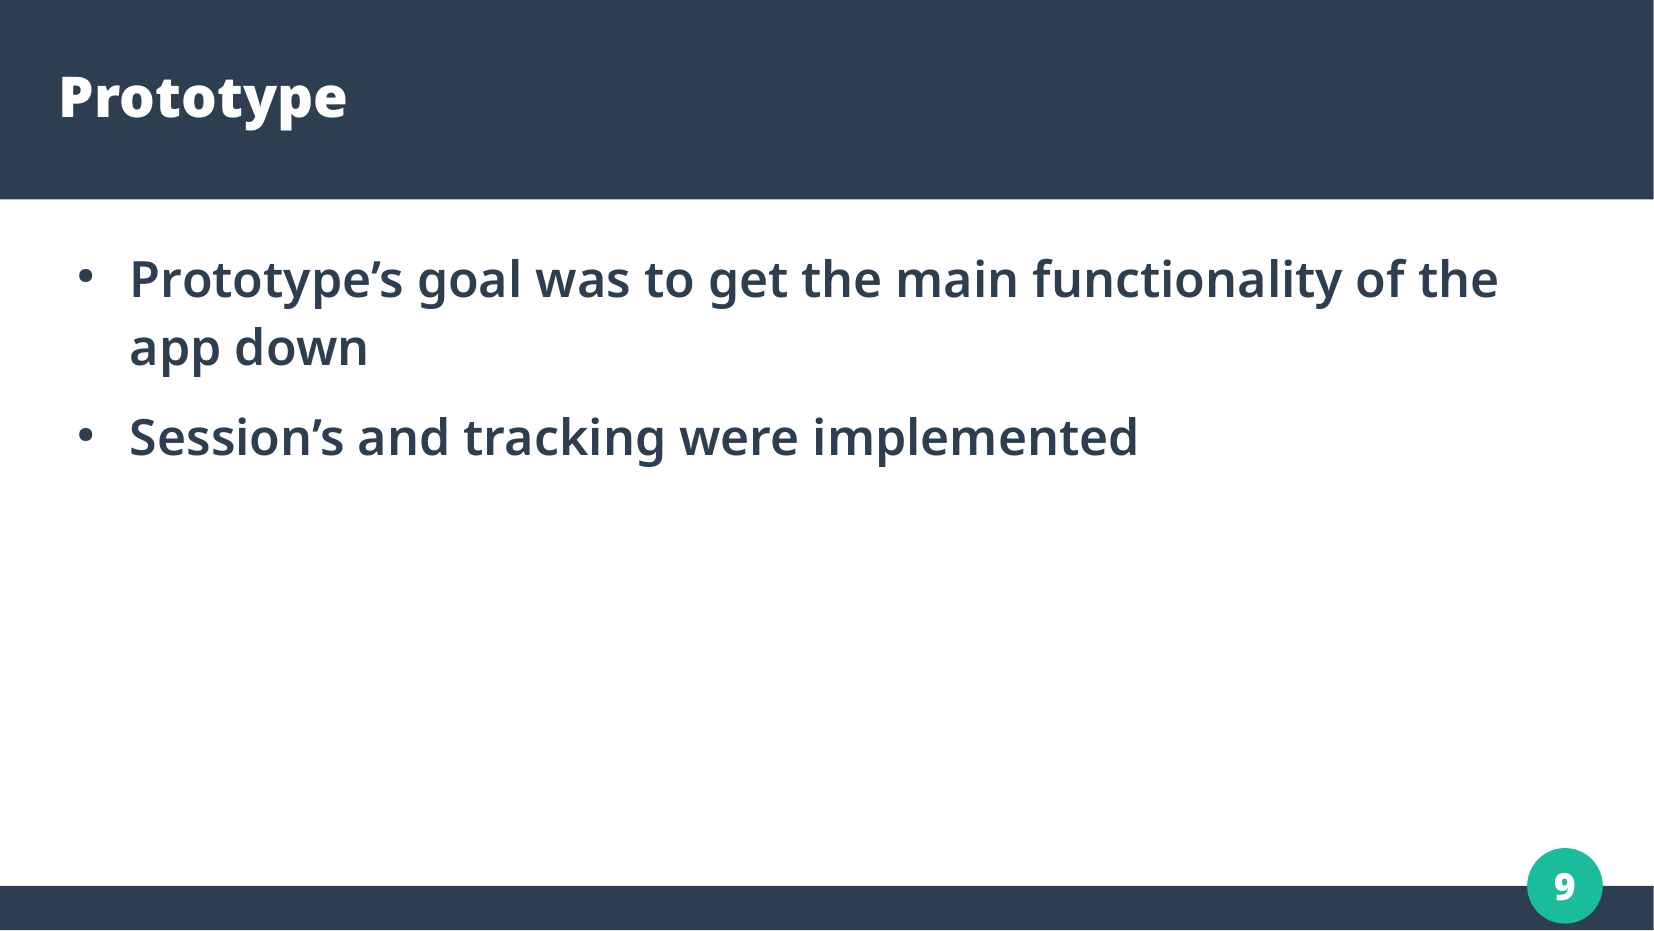

# Prototype
Prototype’s goal was to get the main functionality of the app down
Session’s and tracking were implemented